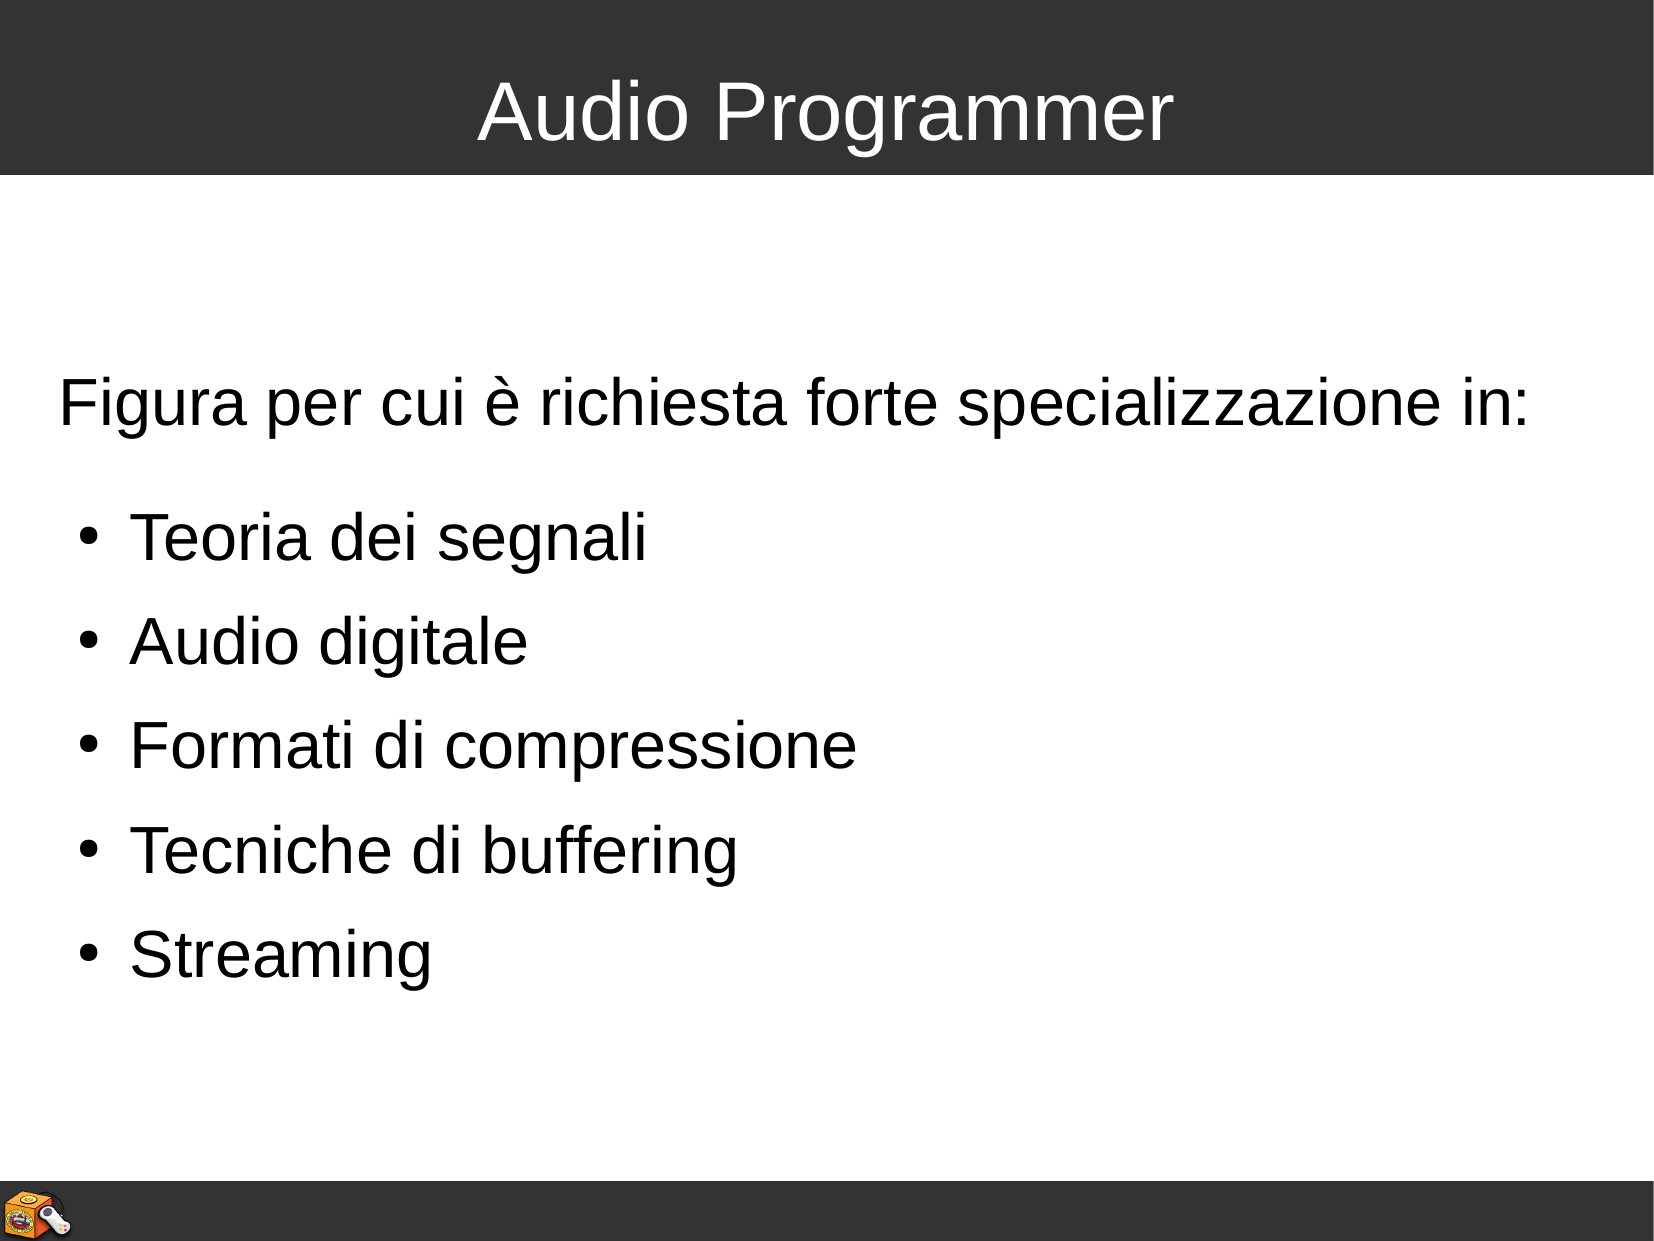

Audio Programmer
# Figura per cui è richiesta forte specializzazione in:
Teoria dei segnali
Audio digitale
Formati di compressione
Tecniche di buffering
Streaming